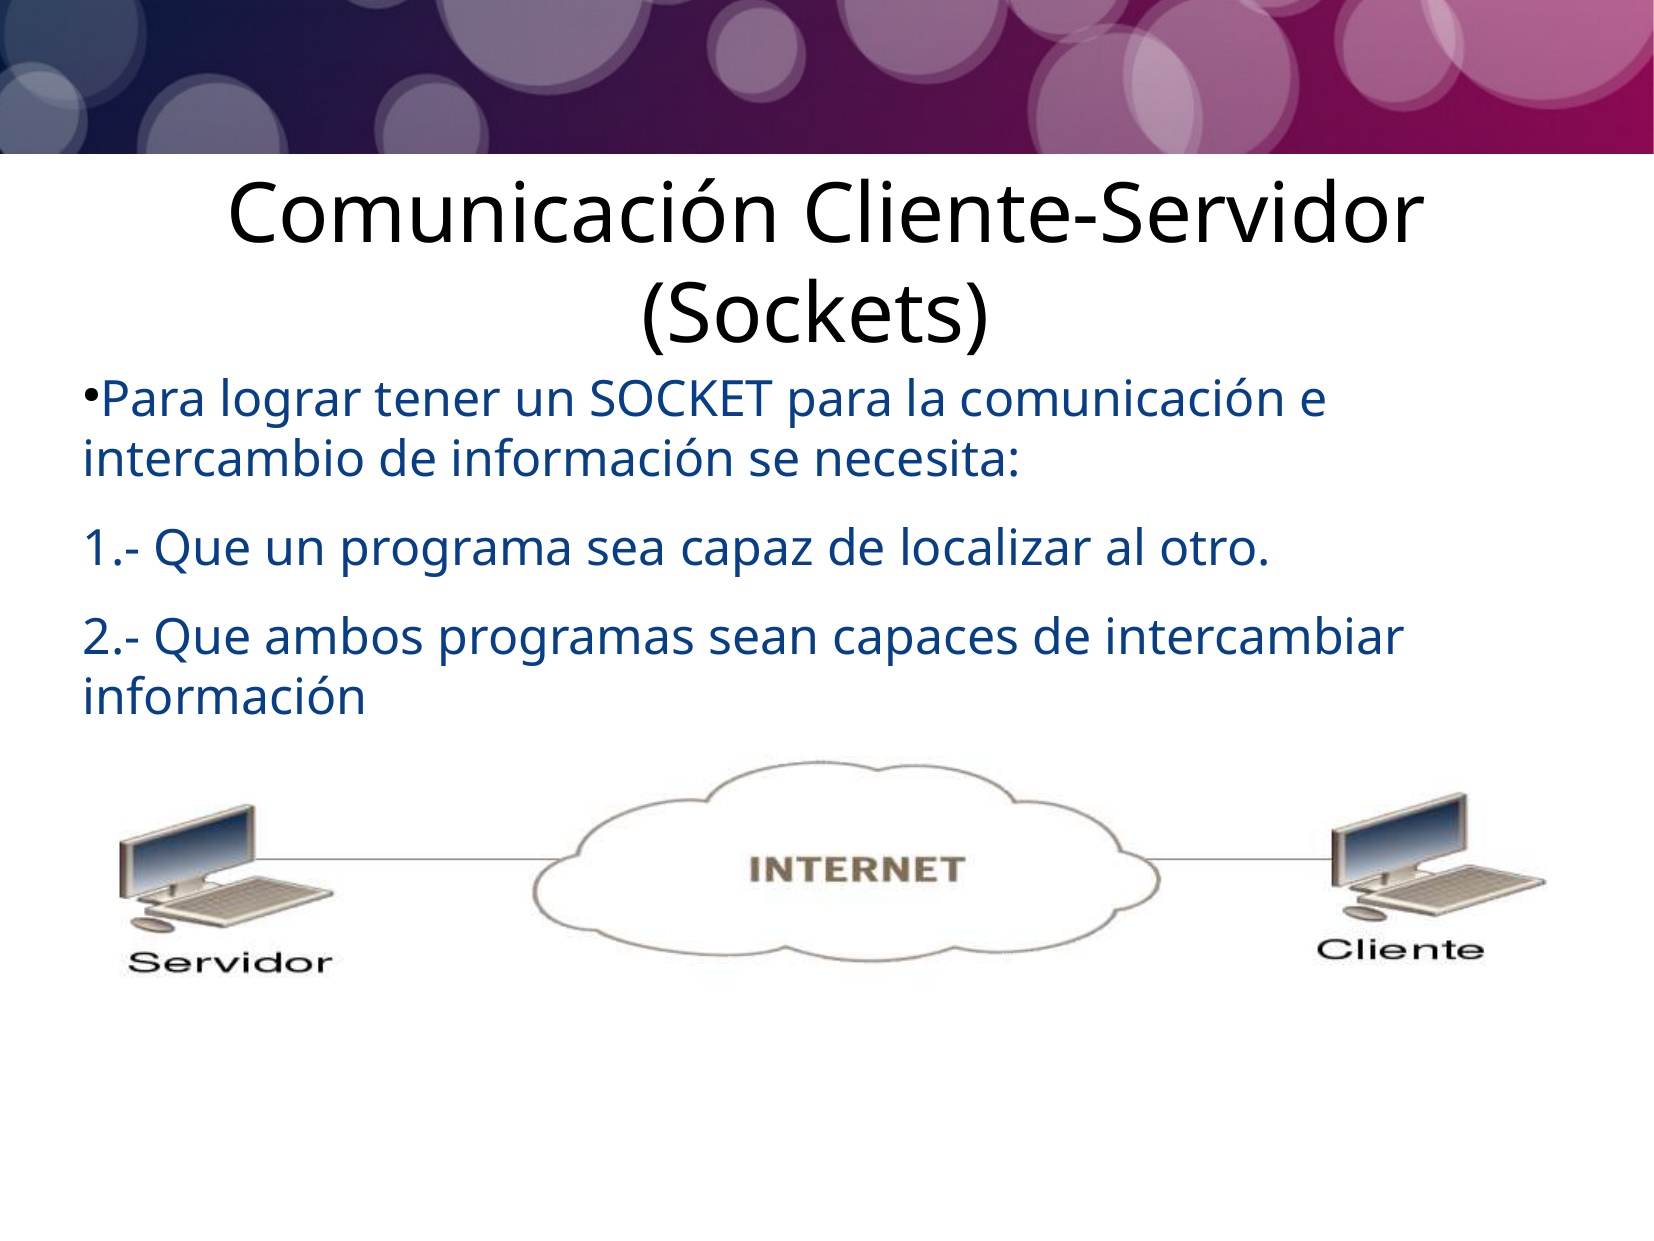

# Comunicación Cliente-Servidor (Sockets).
Para lograr tener un SOCKET para la comunicación e intercambio de información se necesita:
1.- Que un programa sea capaz de localizar al otro.
2.- Que ambos programas sean capaces de intercambiar información